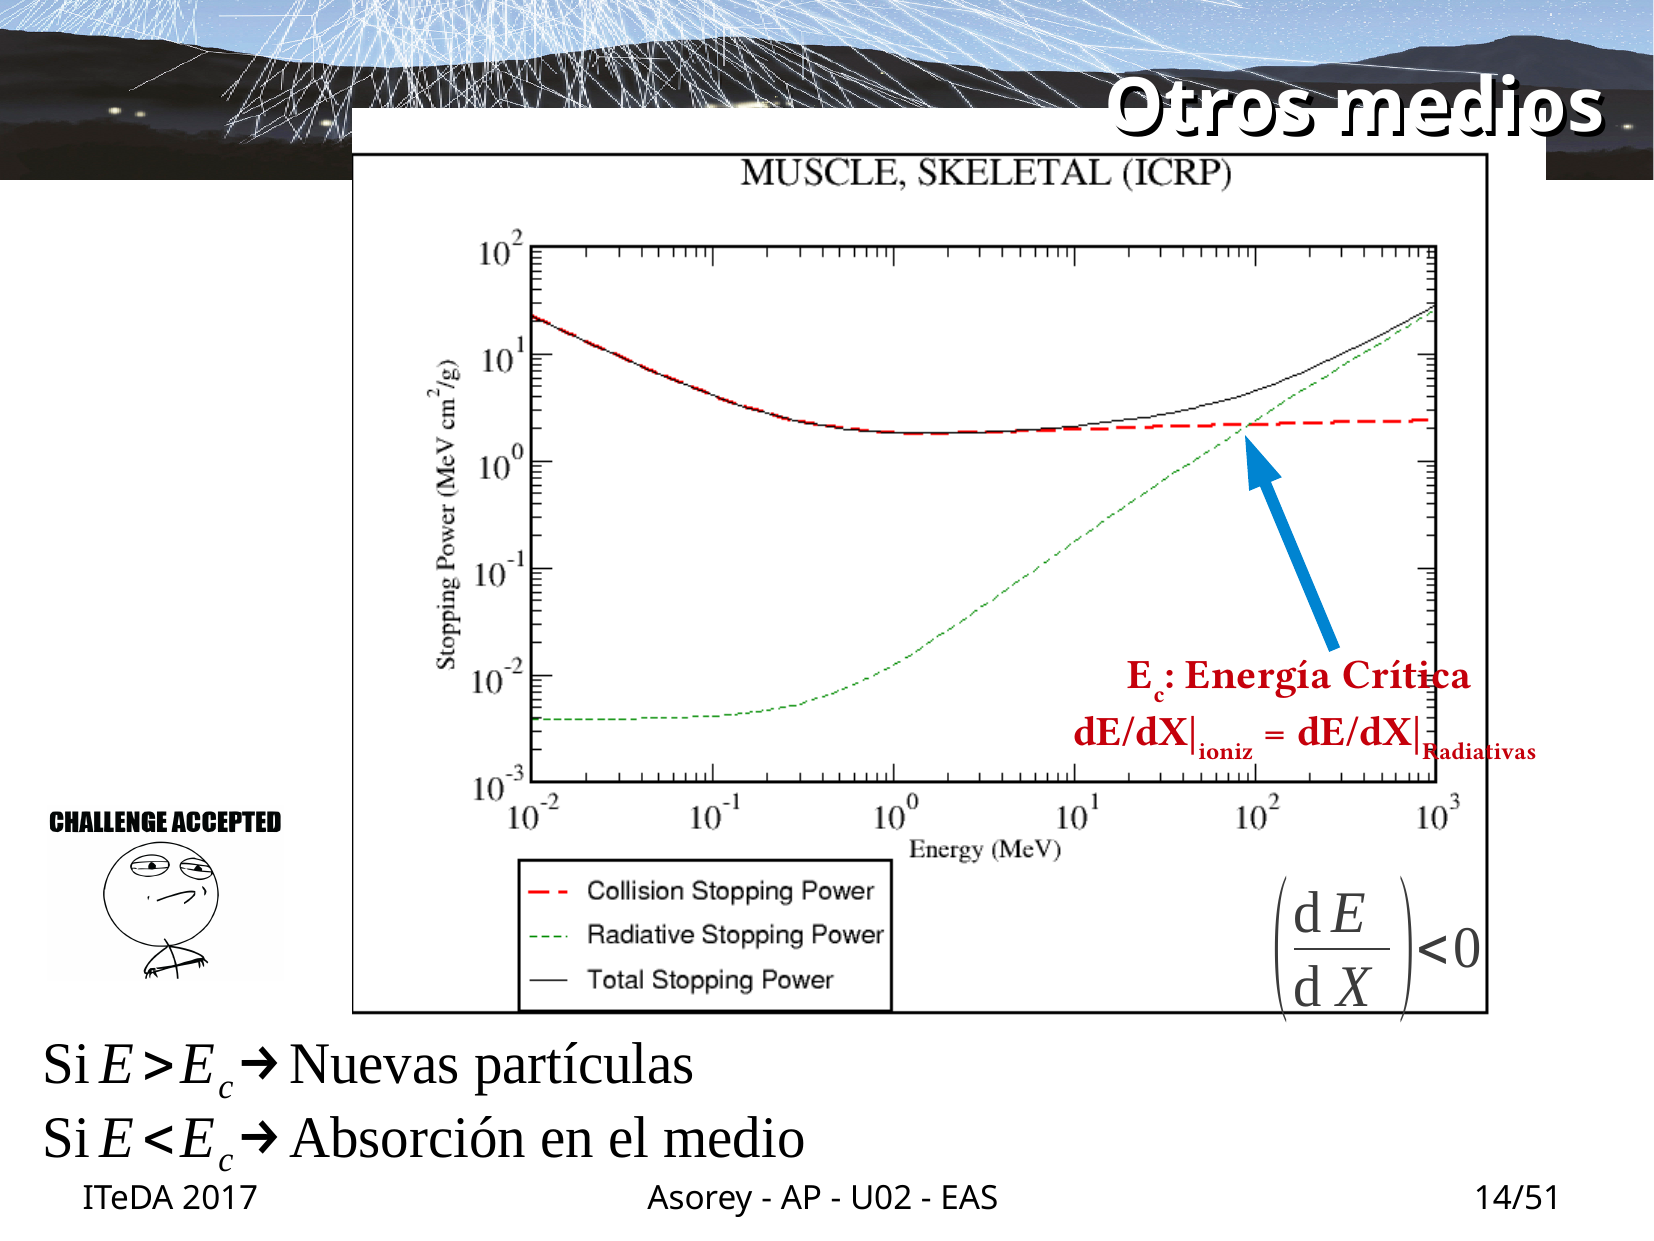

# Otros medios
Ec: Energía Crítica
dE/dX|ioniz = dE/dX|Radiativas
ITeDA 2017
Asorey - AP - U02 - EAS
14